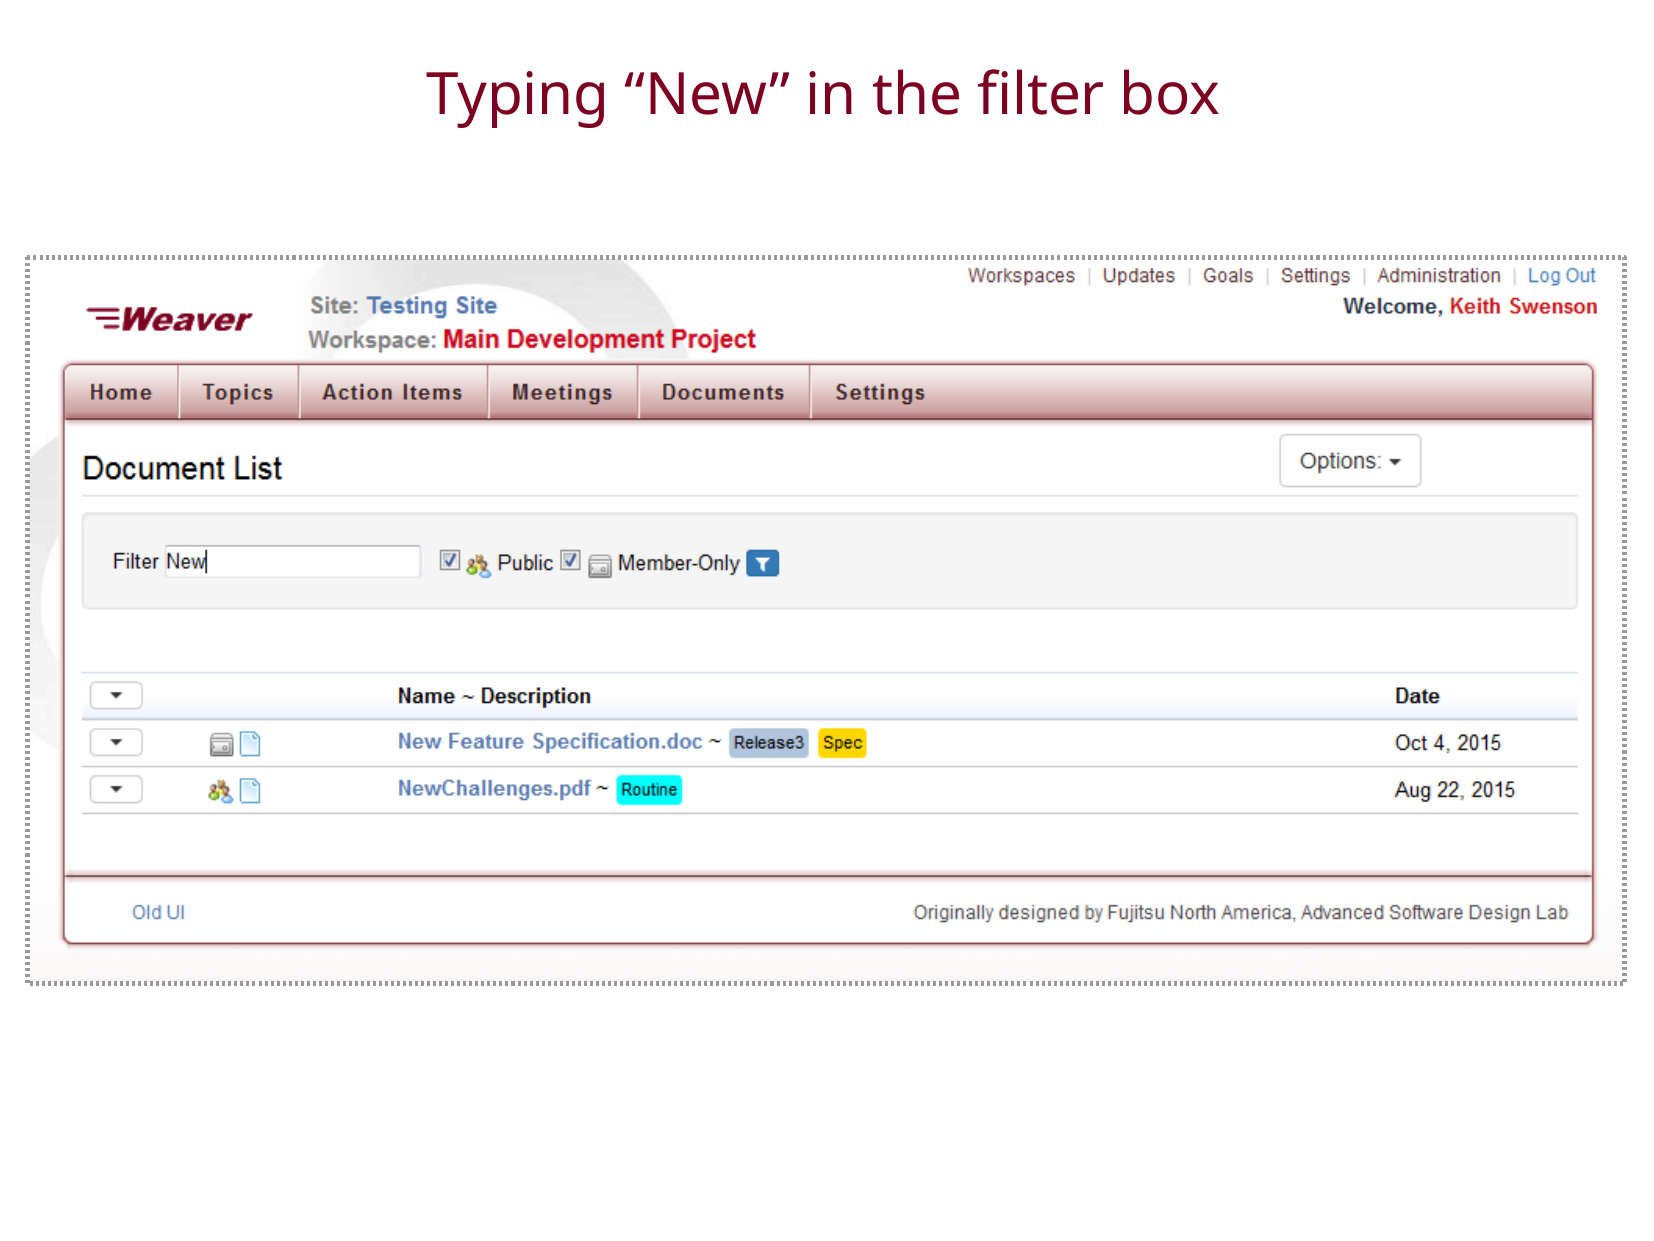

# Typing “New” in the filter box